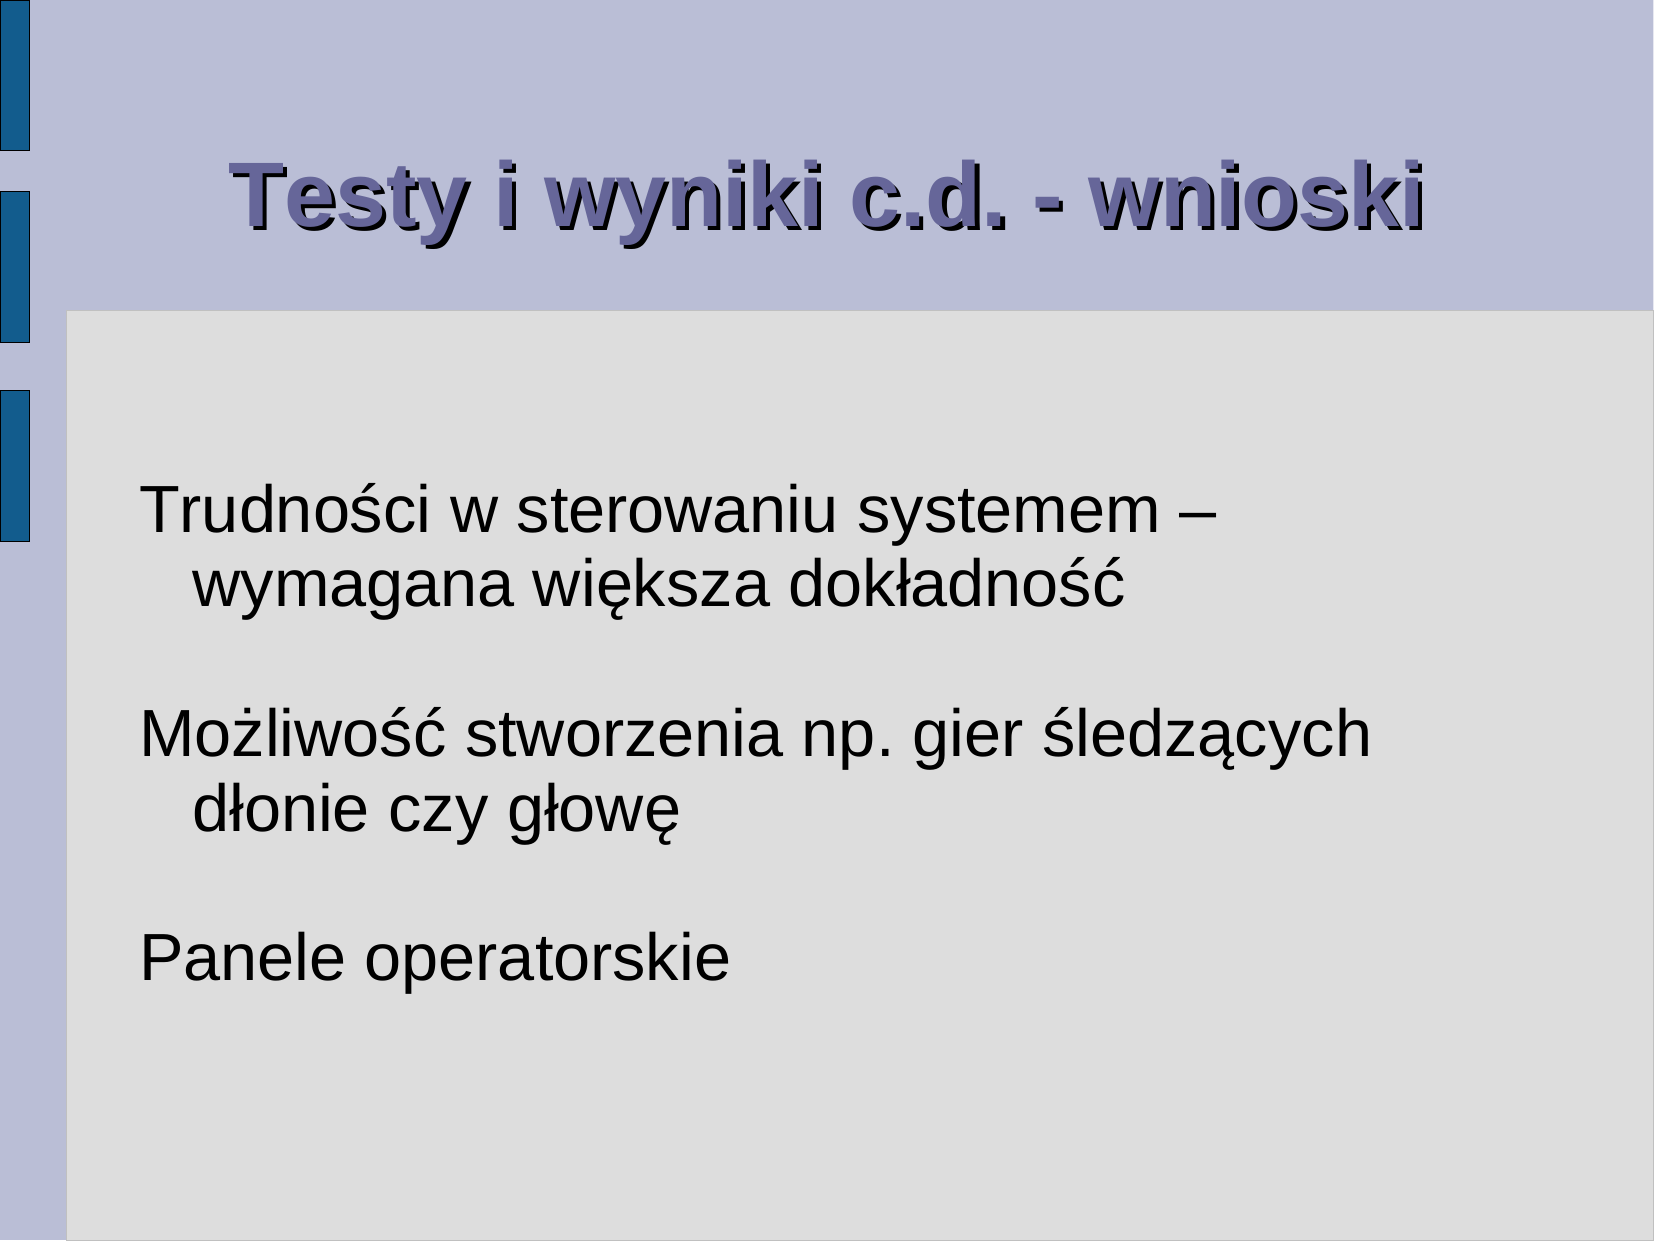

# Testy i wyniki c.d. - wnioski
Trudności w sterowaniu systemem – wymagana większa dokładność
Możliwość stworzenia np. gier śledzących dłonie czy głowę
Panele operatorskie